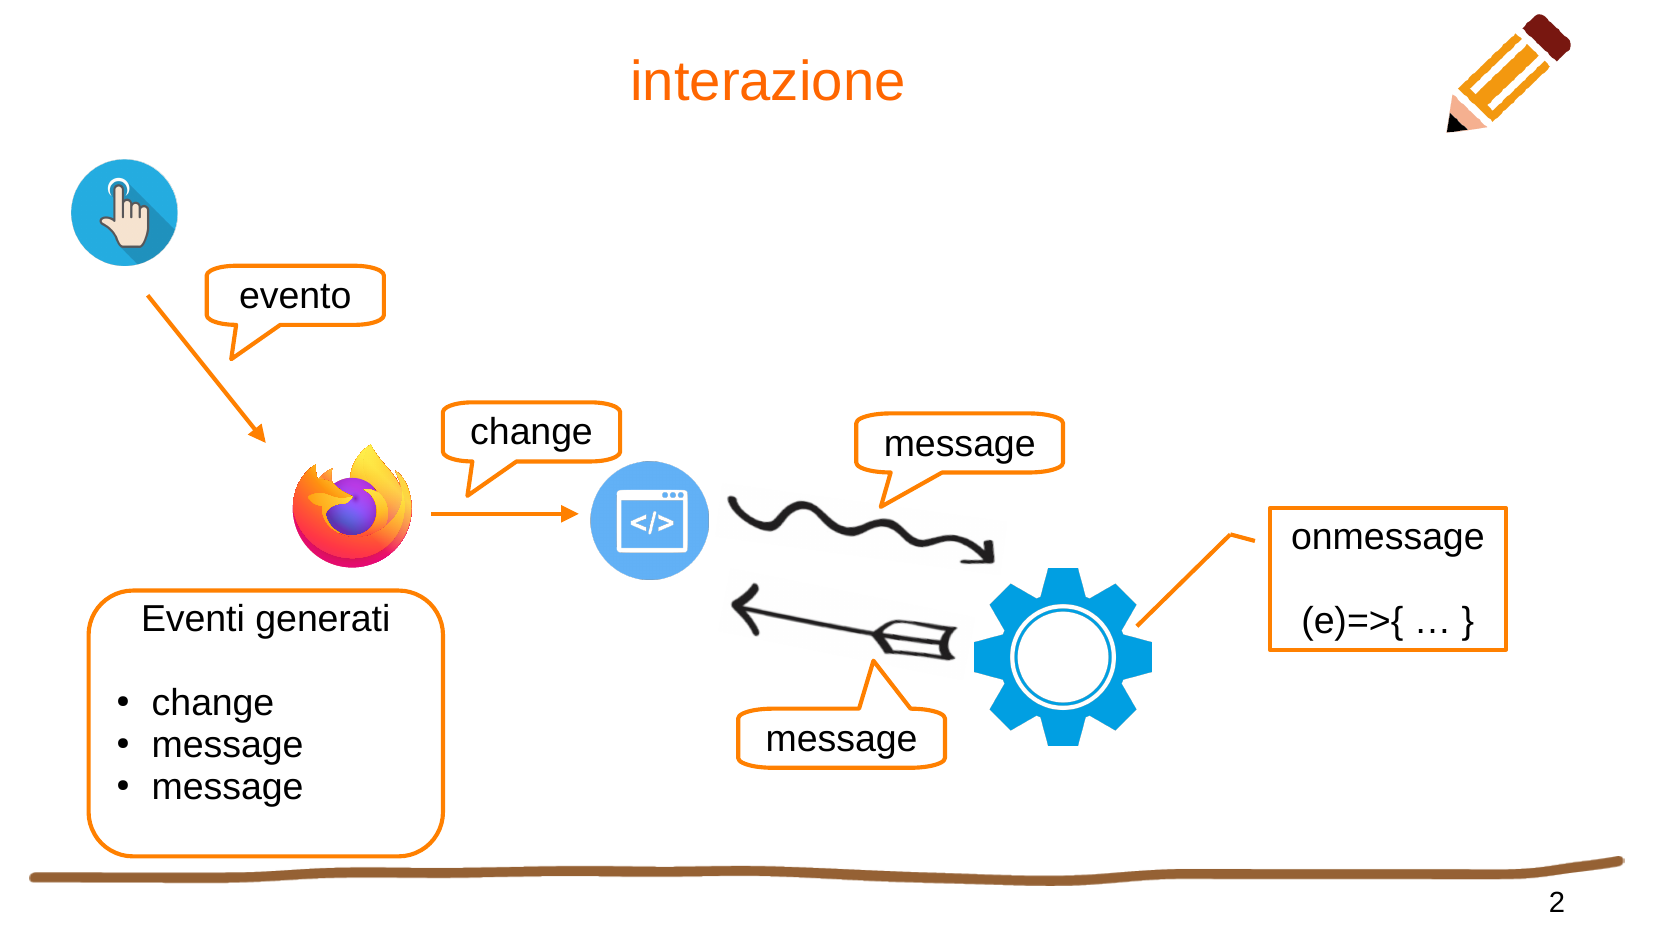

# interazione
evento
change
message
onmessage
(e)=>{ … }
Eventi generati
change
message
message
message
2